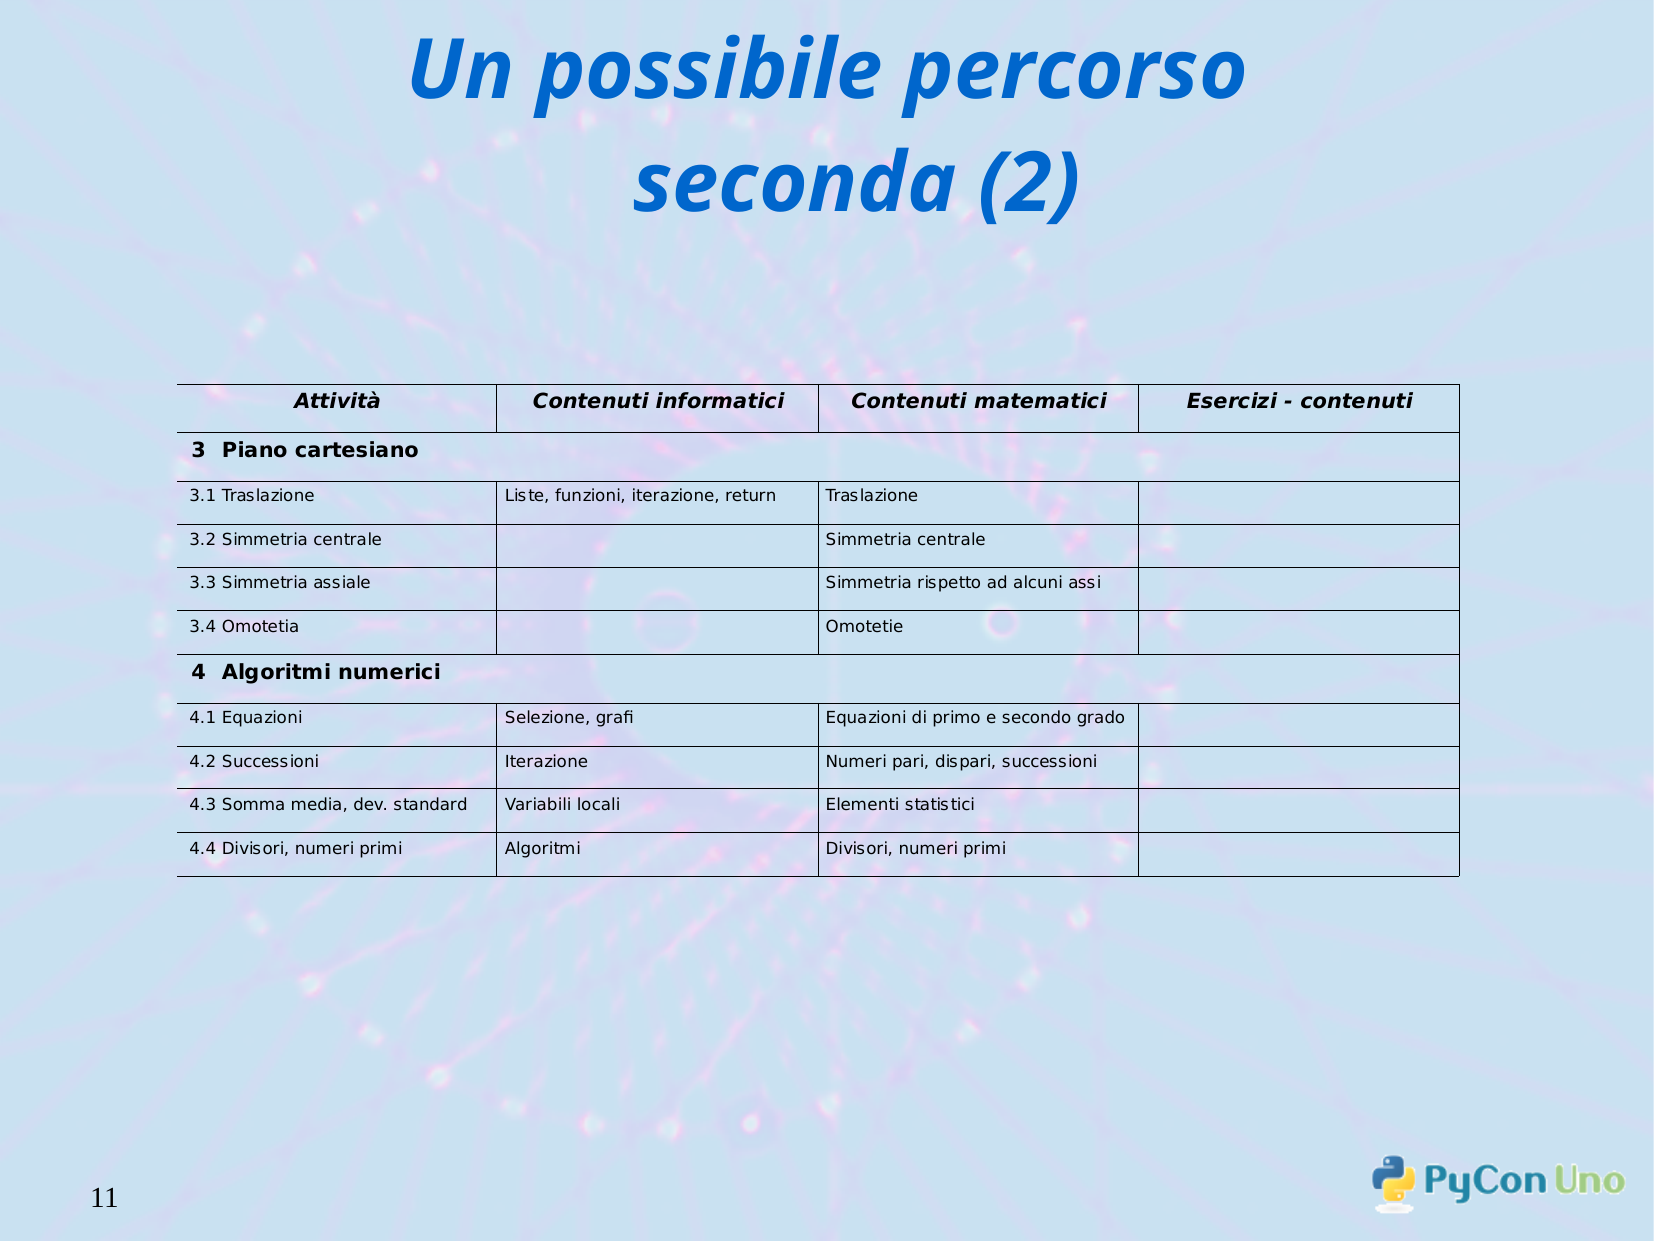

# Un possibile percorso seconda (2)
11